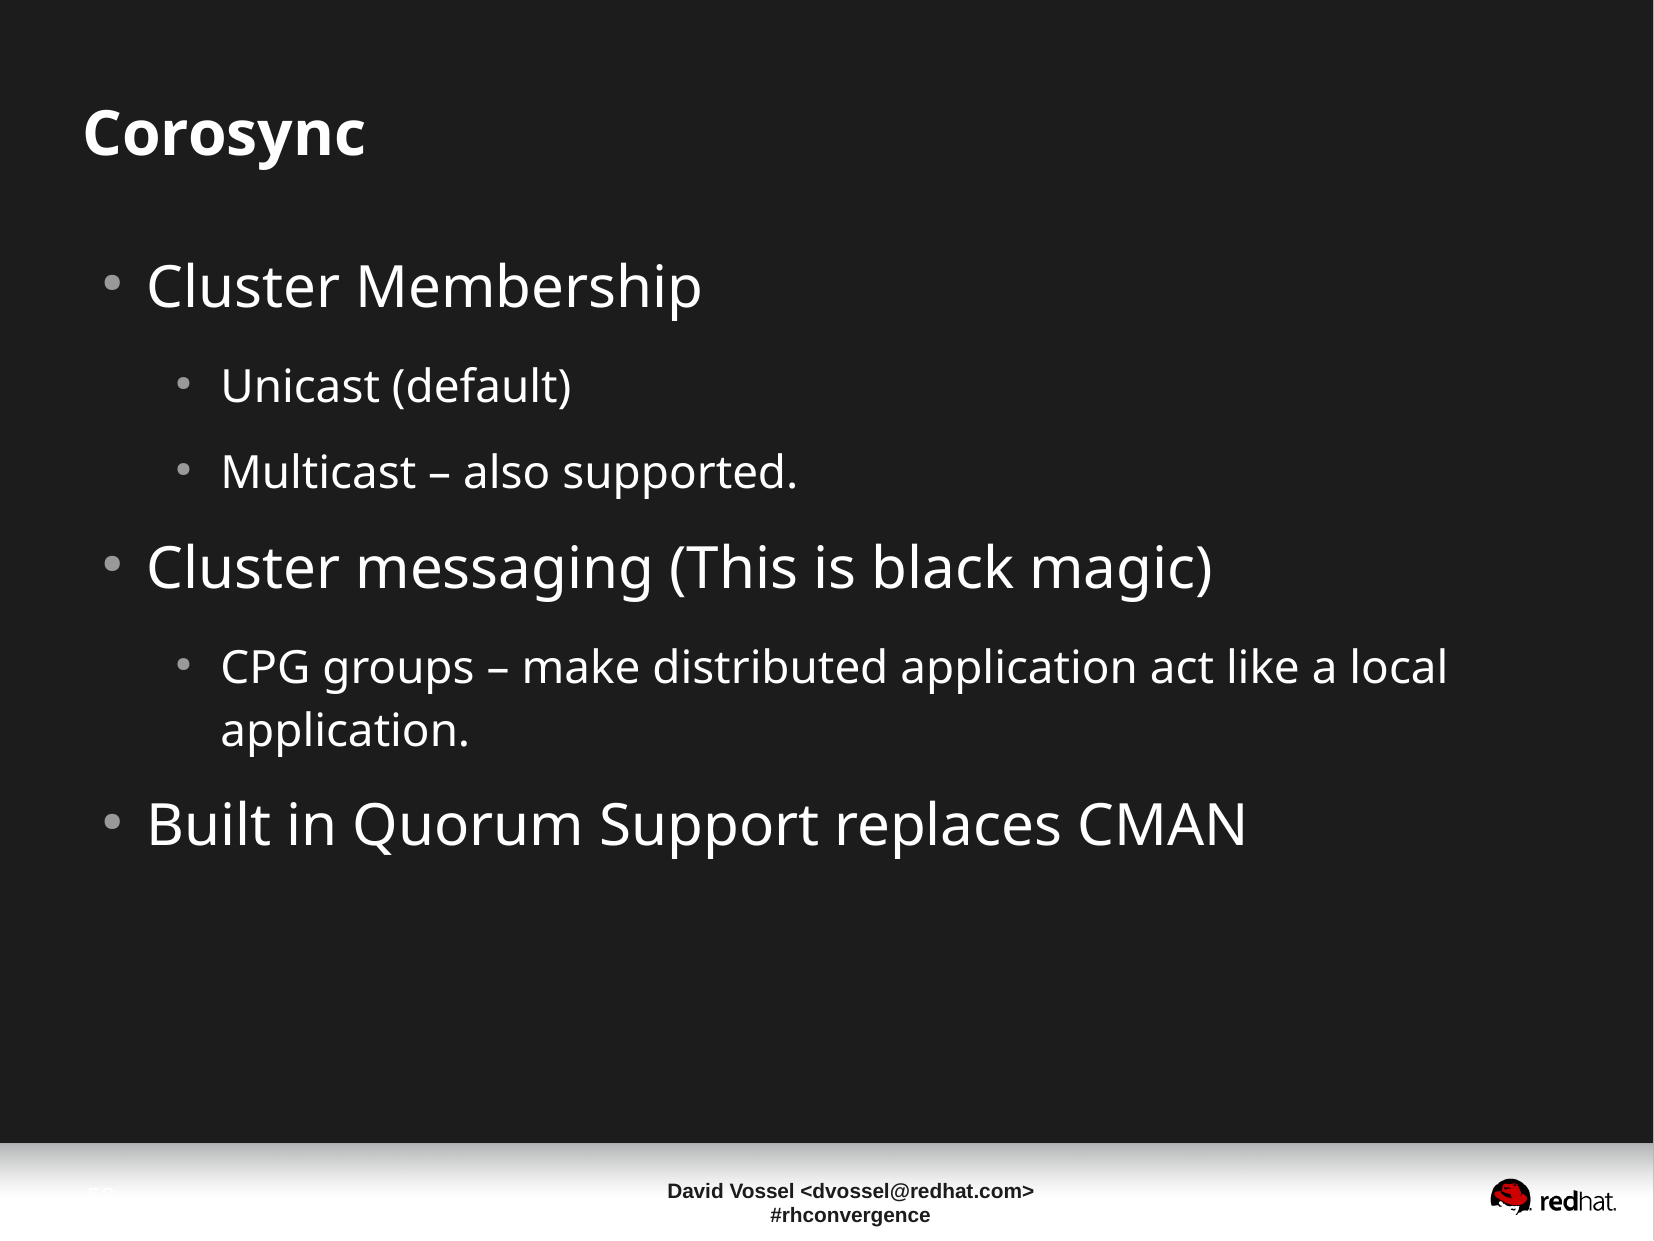

# Corosync
Cluster Membership
Unicast (default)
Multicast – also supported.
Cluster messaging (This is black magic)
CPG groups – make distributed application act like a local application.
Built in Quorum Support replaces CMAN